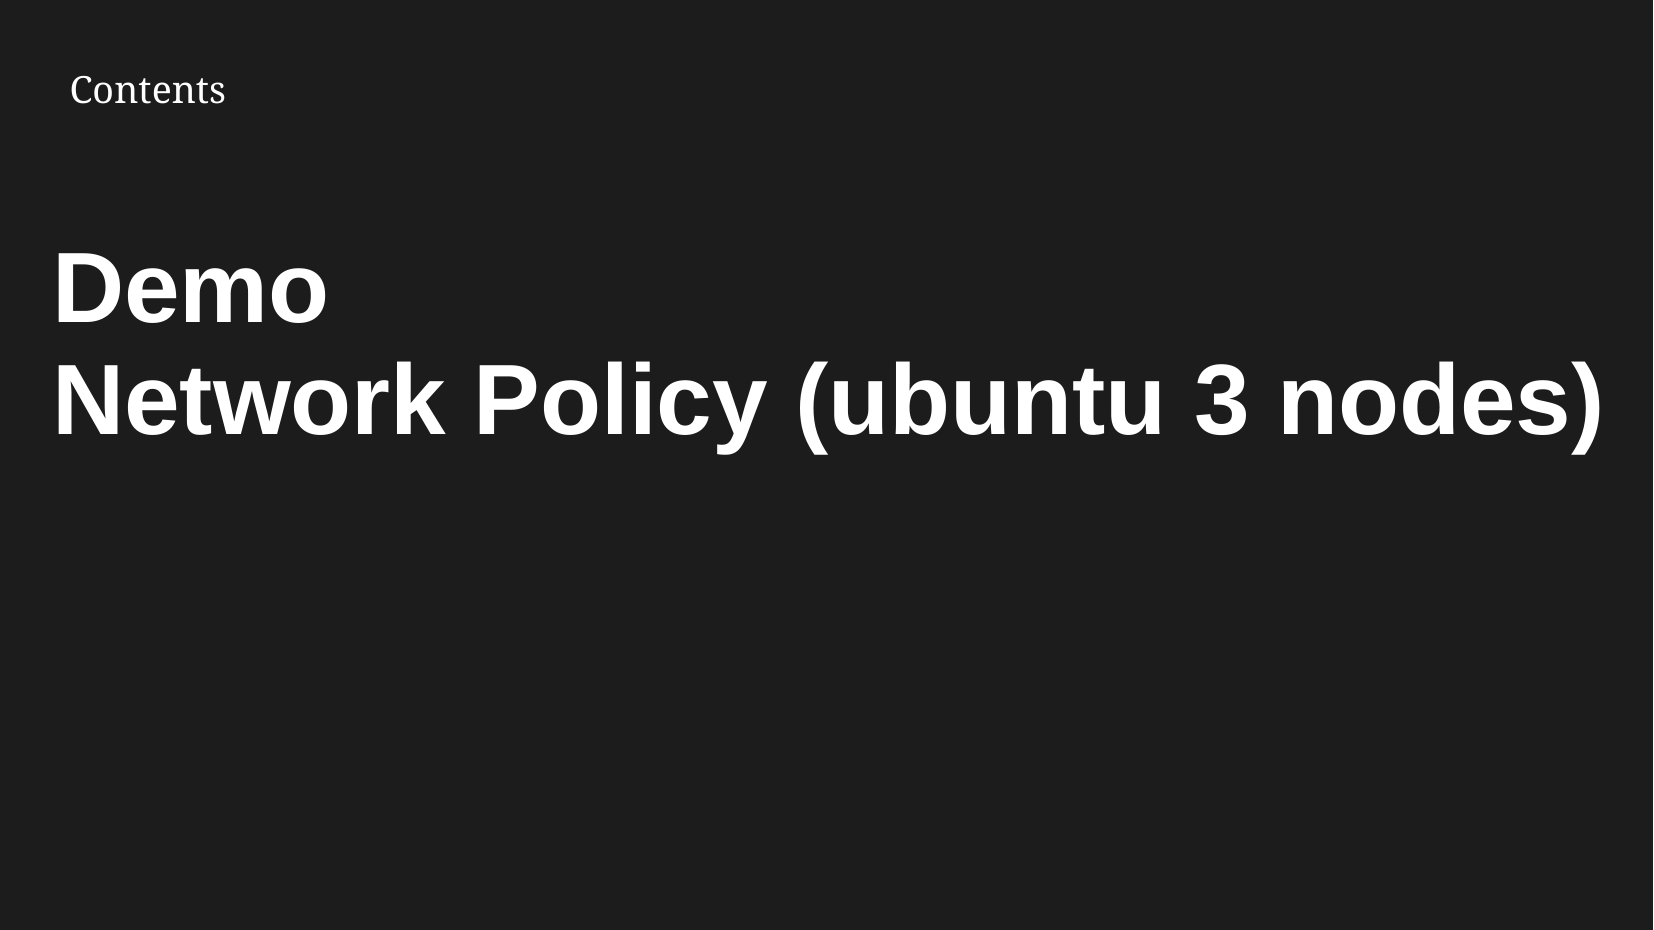

Contents
Demo
Network Policy (ubuntu 3 nodes)